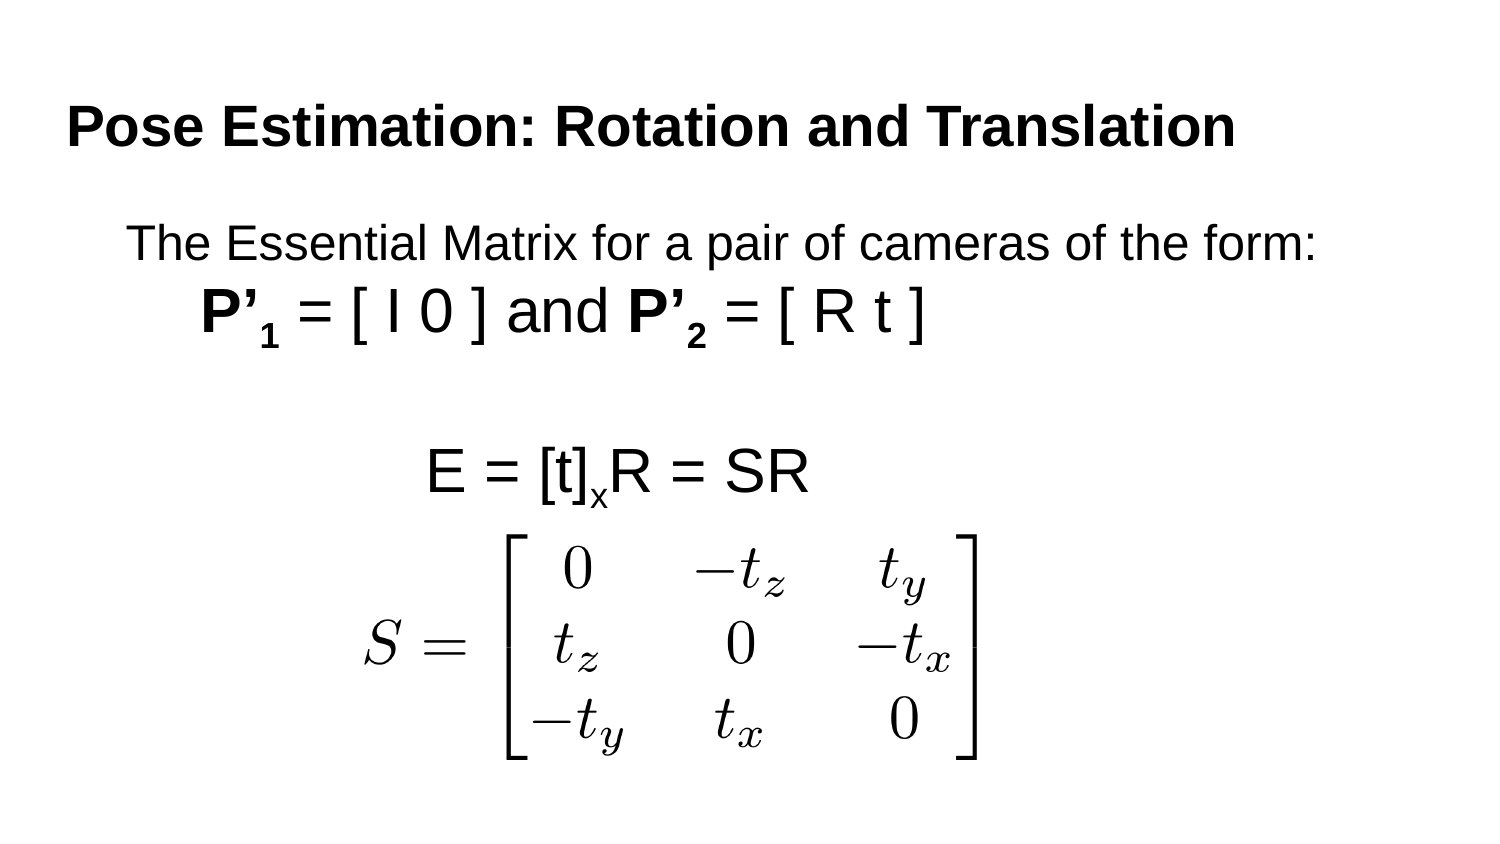

# Pose Estimation: Rotation and Translation
The Essential Matrix for a pair of cameras of the form:
P’1 = [ I 0 ] and P’2 = [ R t ]
E = [t]xR = SR